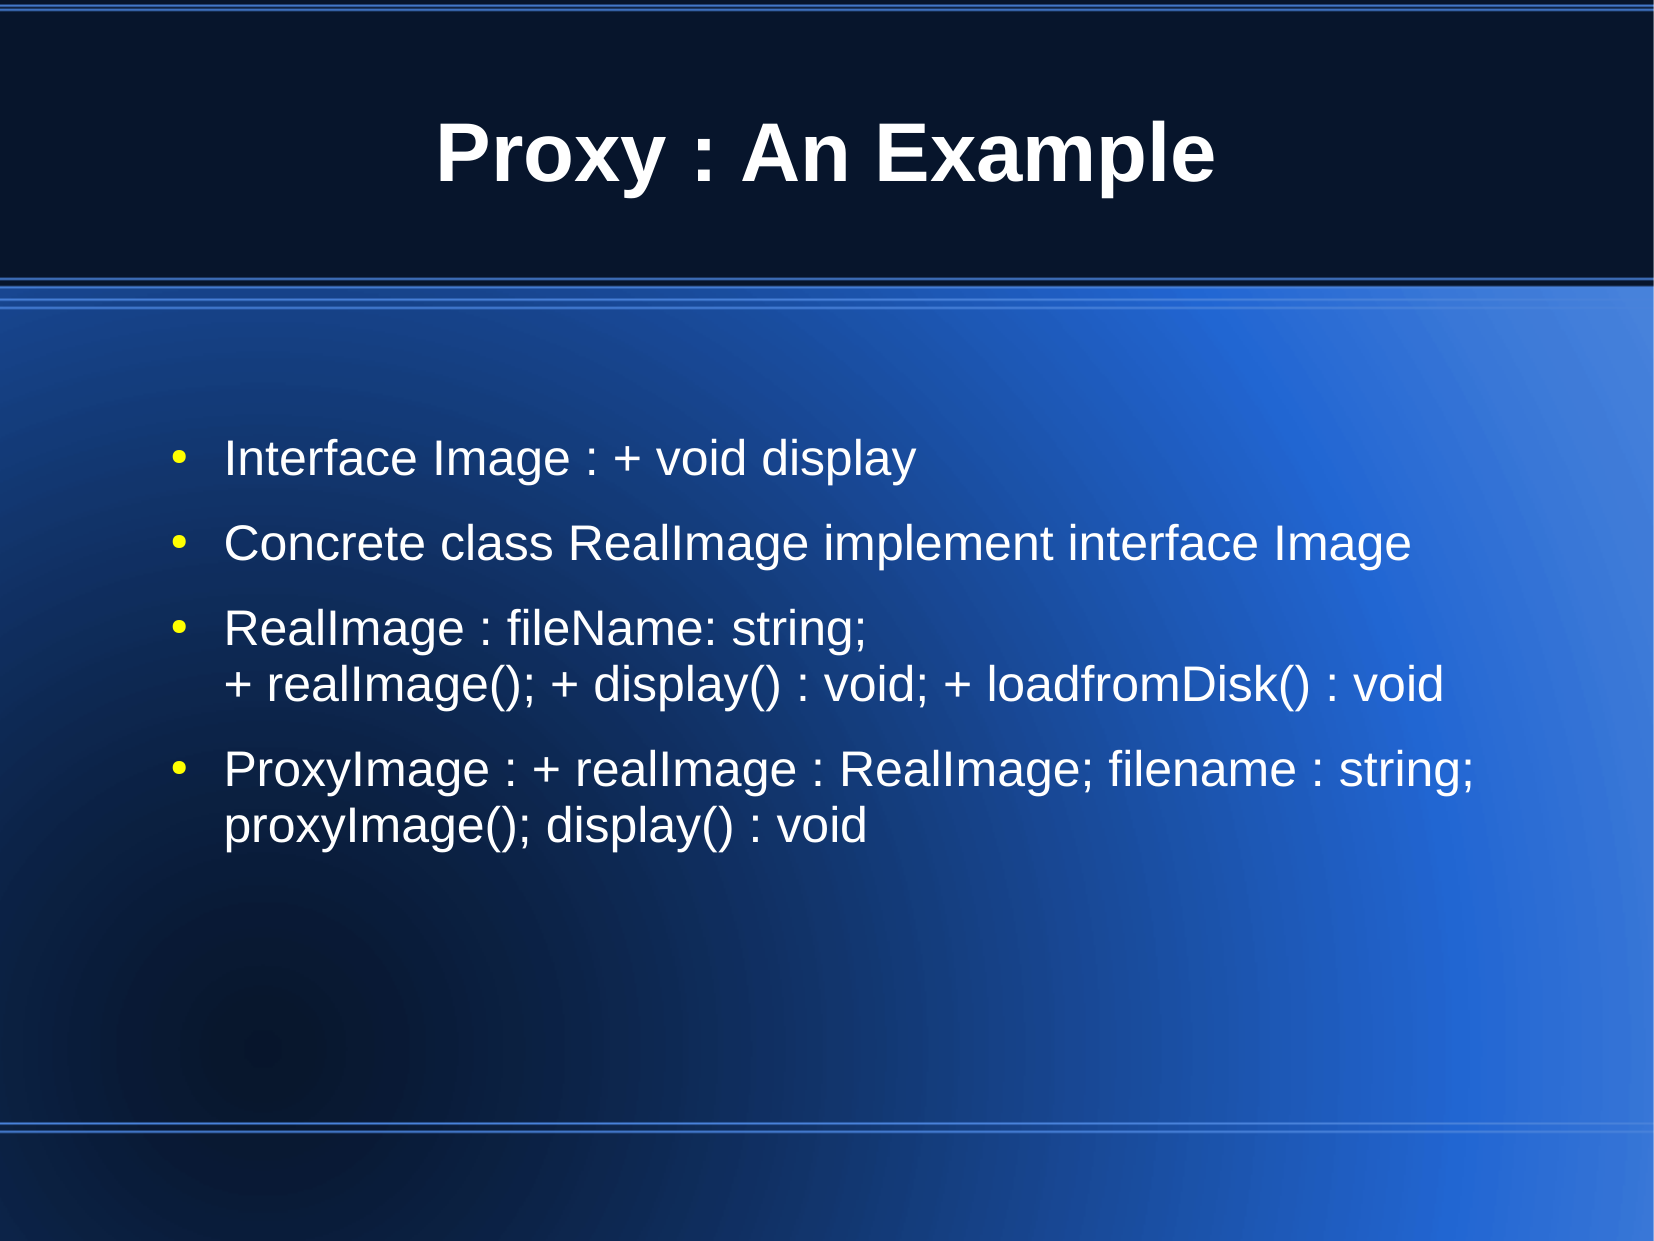

# Proxy : An Example
Interface Image : + void display
Concrete class RealImage implement interface Image
RealImage : fileName: string; + realImage(); + display() : void; + loadfromDisk() : void
ProxyImage : + realImage : RealImage; filename : string; proxyImage(); display() : void